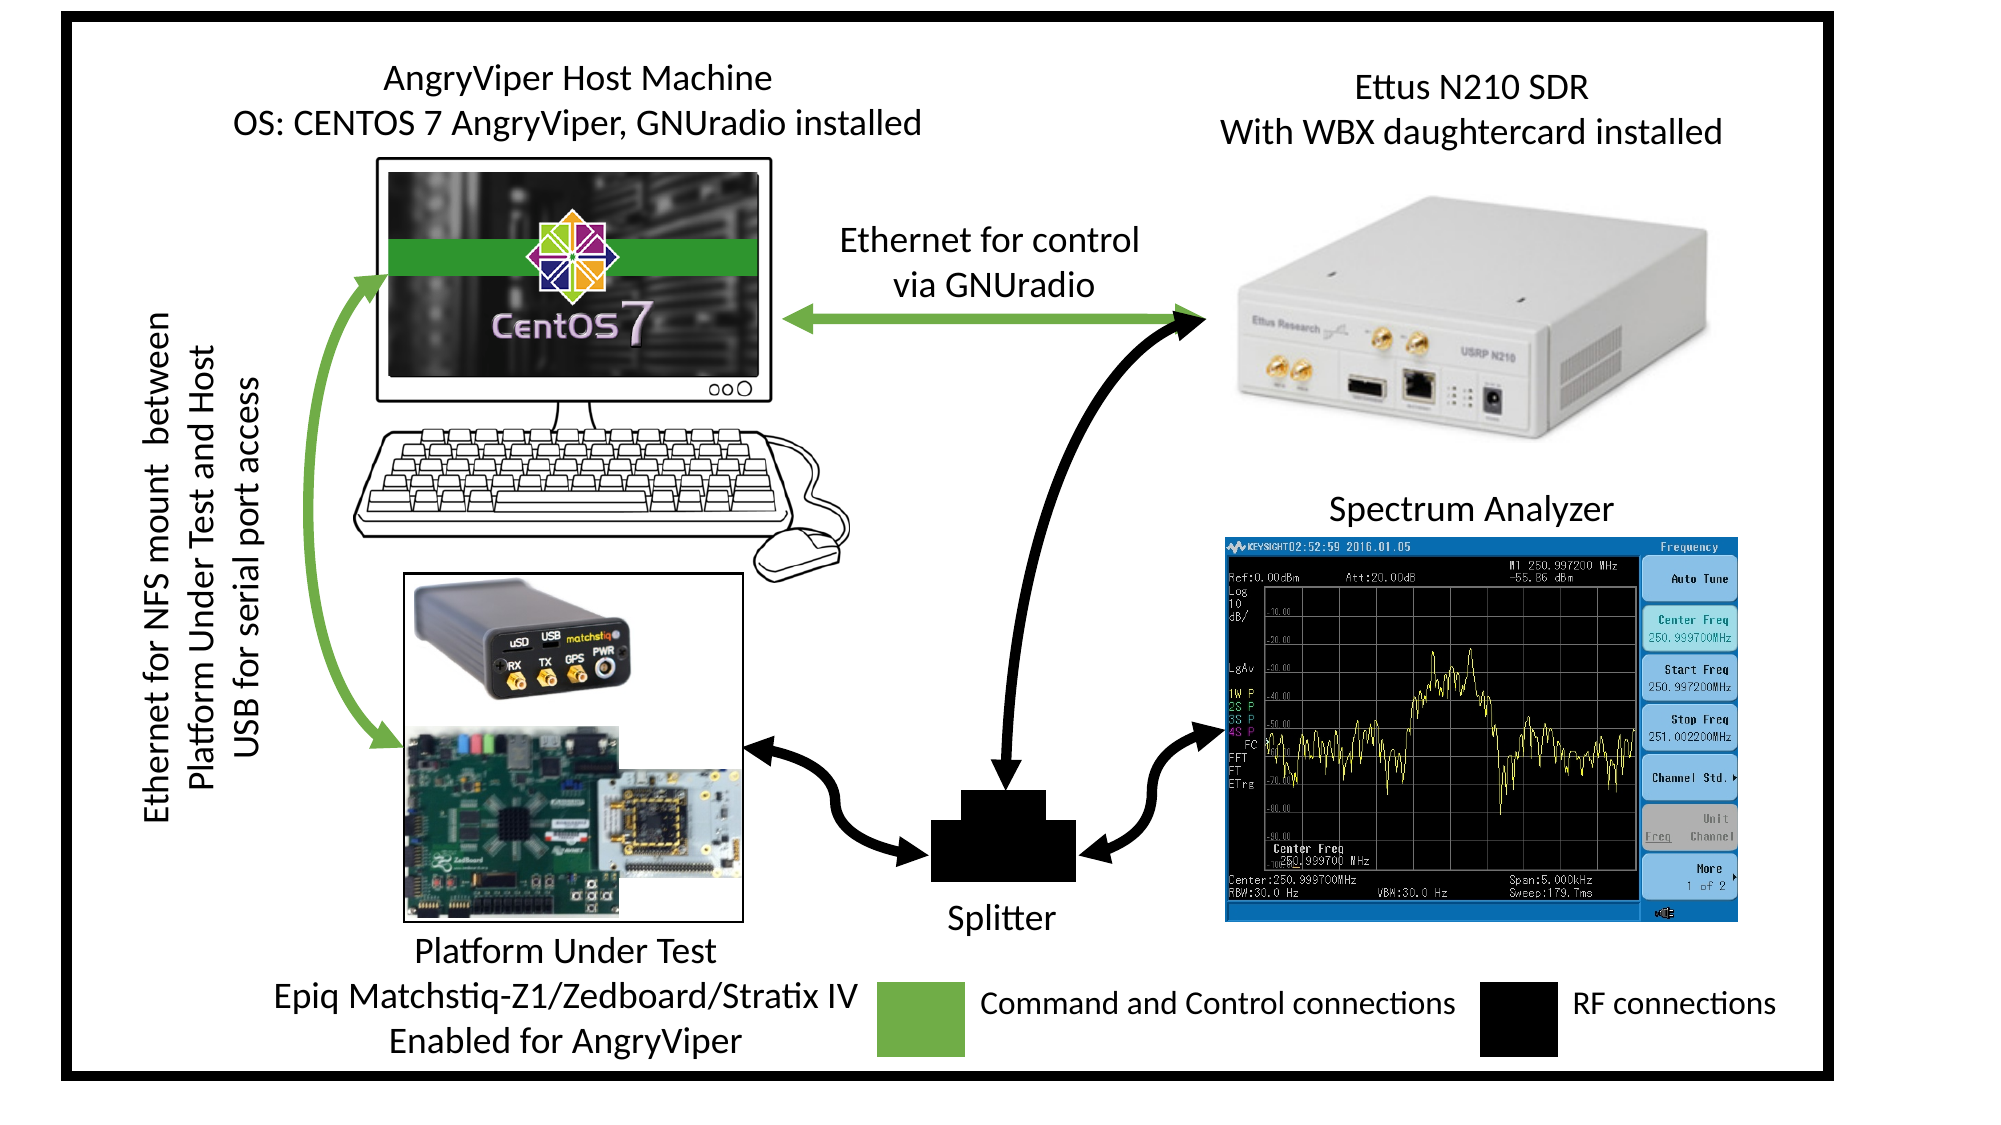

AngryViper Host Machine
OS: CENTOS 7 AngryViper, GNUradio installed
Ettus N210 SDR
With WBX daughtercard installed
Ethernet for control
via GNUradio
Spectrum Analyzer
Ethernet for NFS mount between Platform Under Test and Host
USB for serial port access
Splitter
Platform Under Test
Epiq Matchstiq-Z1/Zedboard/Stratix IV
Enabled for AngryViper
| | Command and Control connections | | RF connections |
| --- | --- | --- | --- |